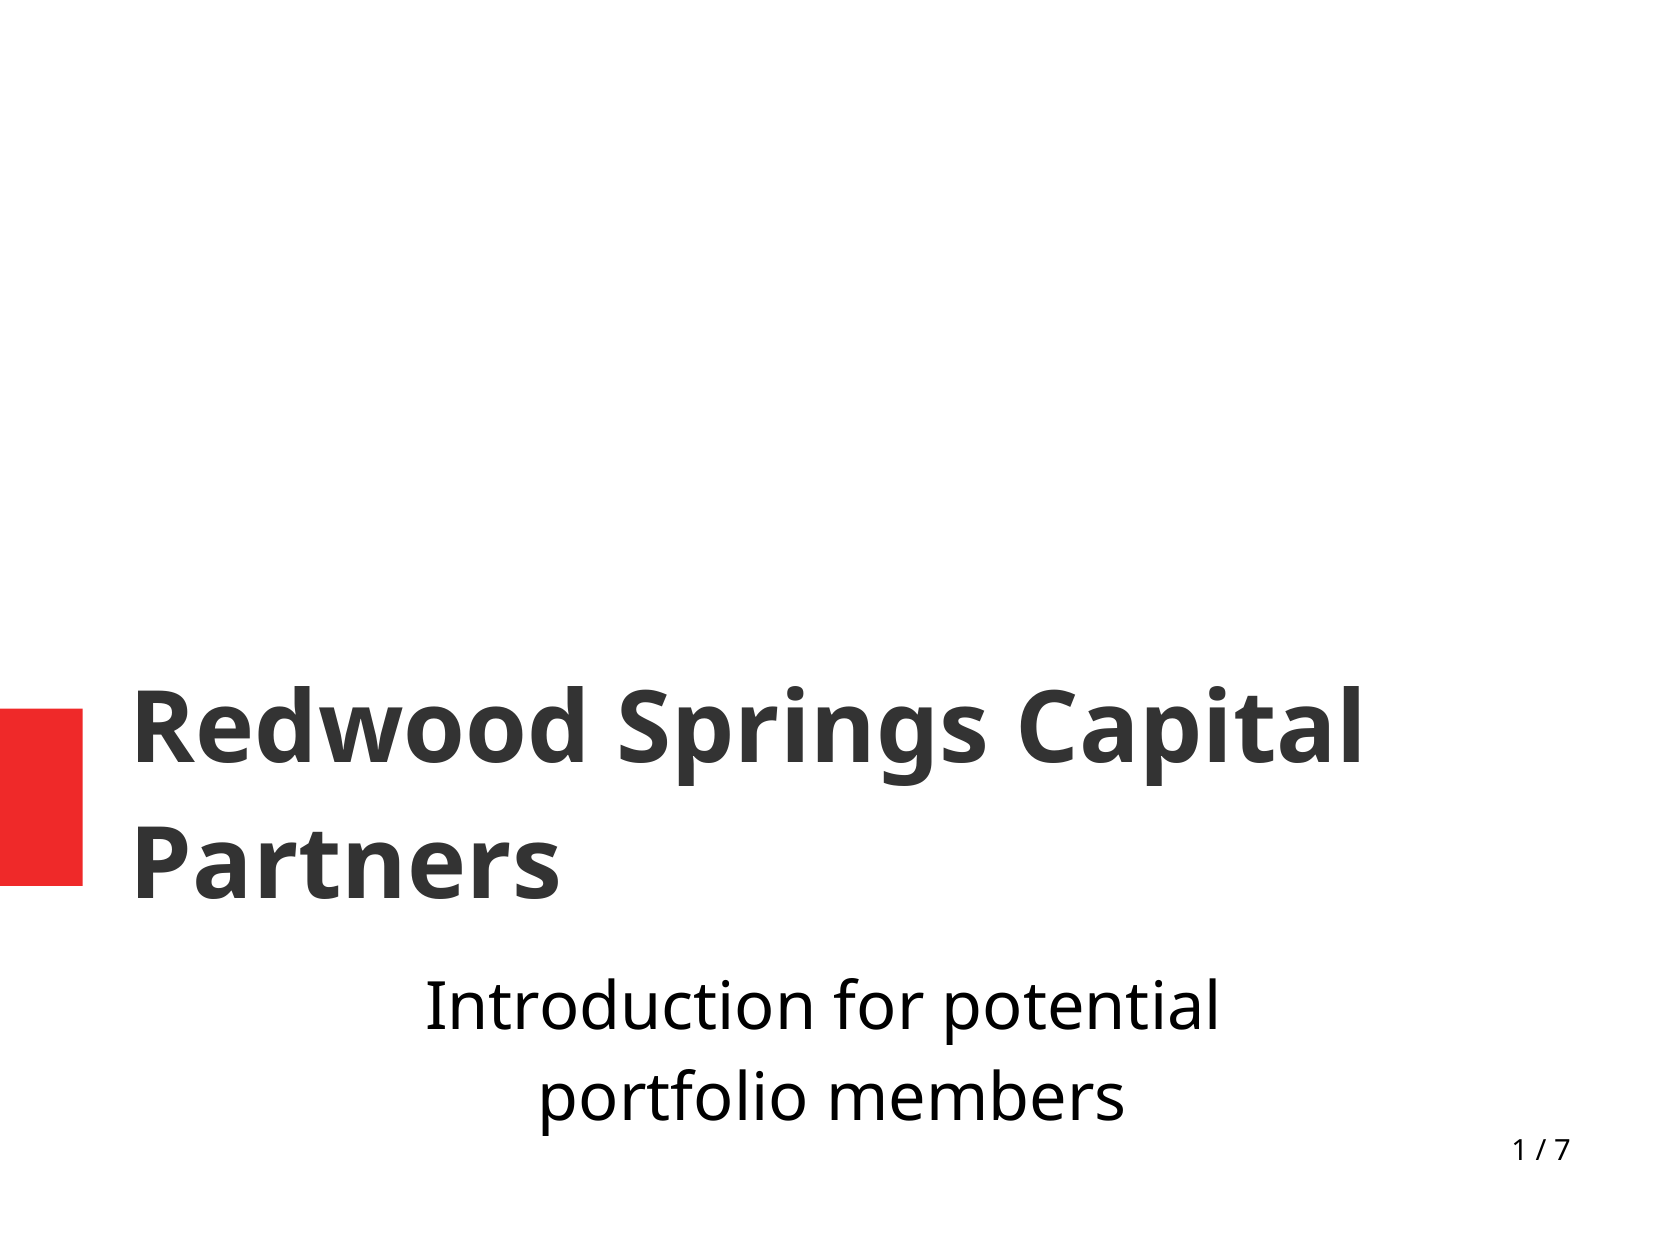

# Redwood Springs Capital Partners
Introduction for potential
portfolio members
1